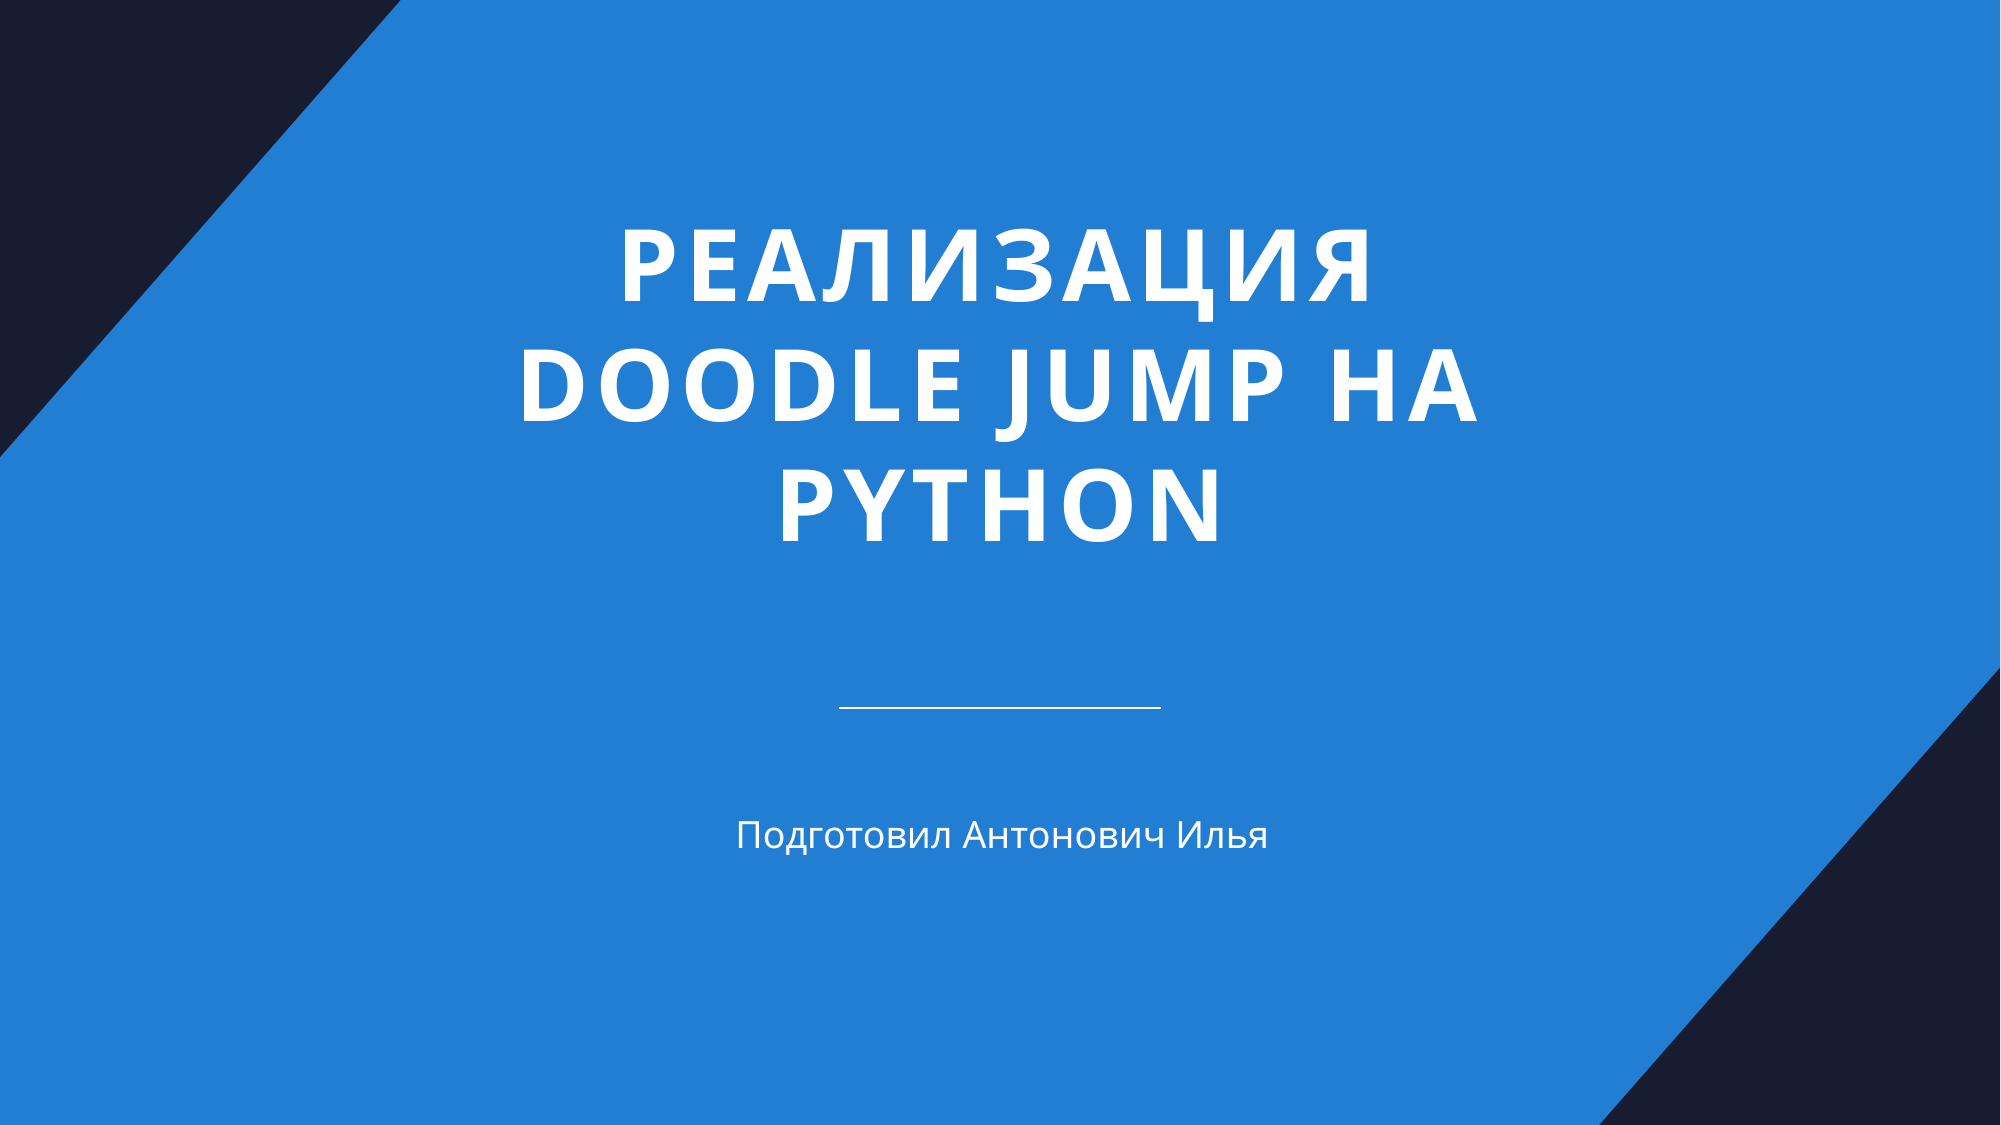

# Реализация Doodle Jump на Python
Подготовил Антонович Илья